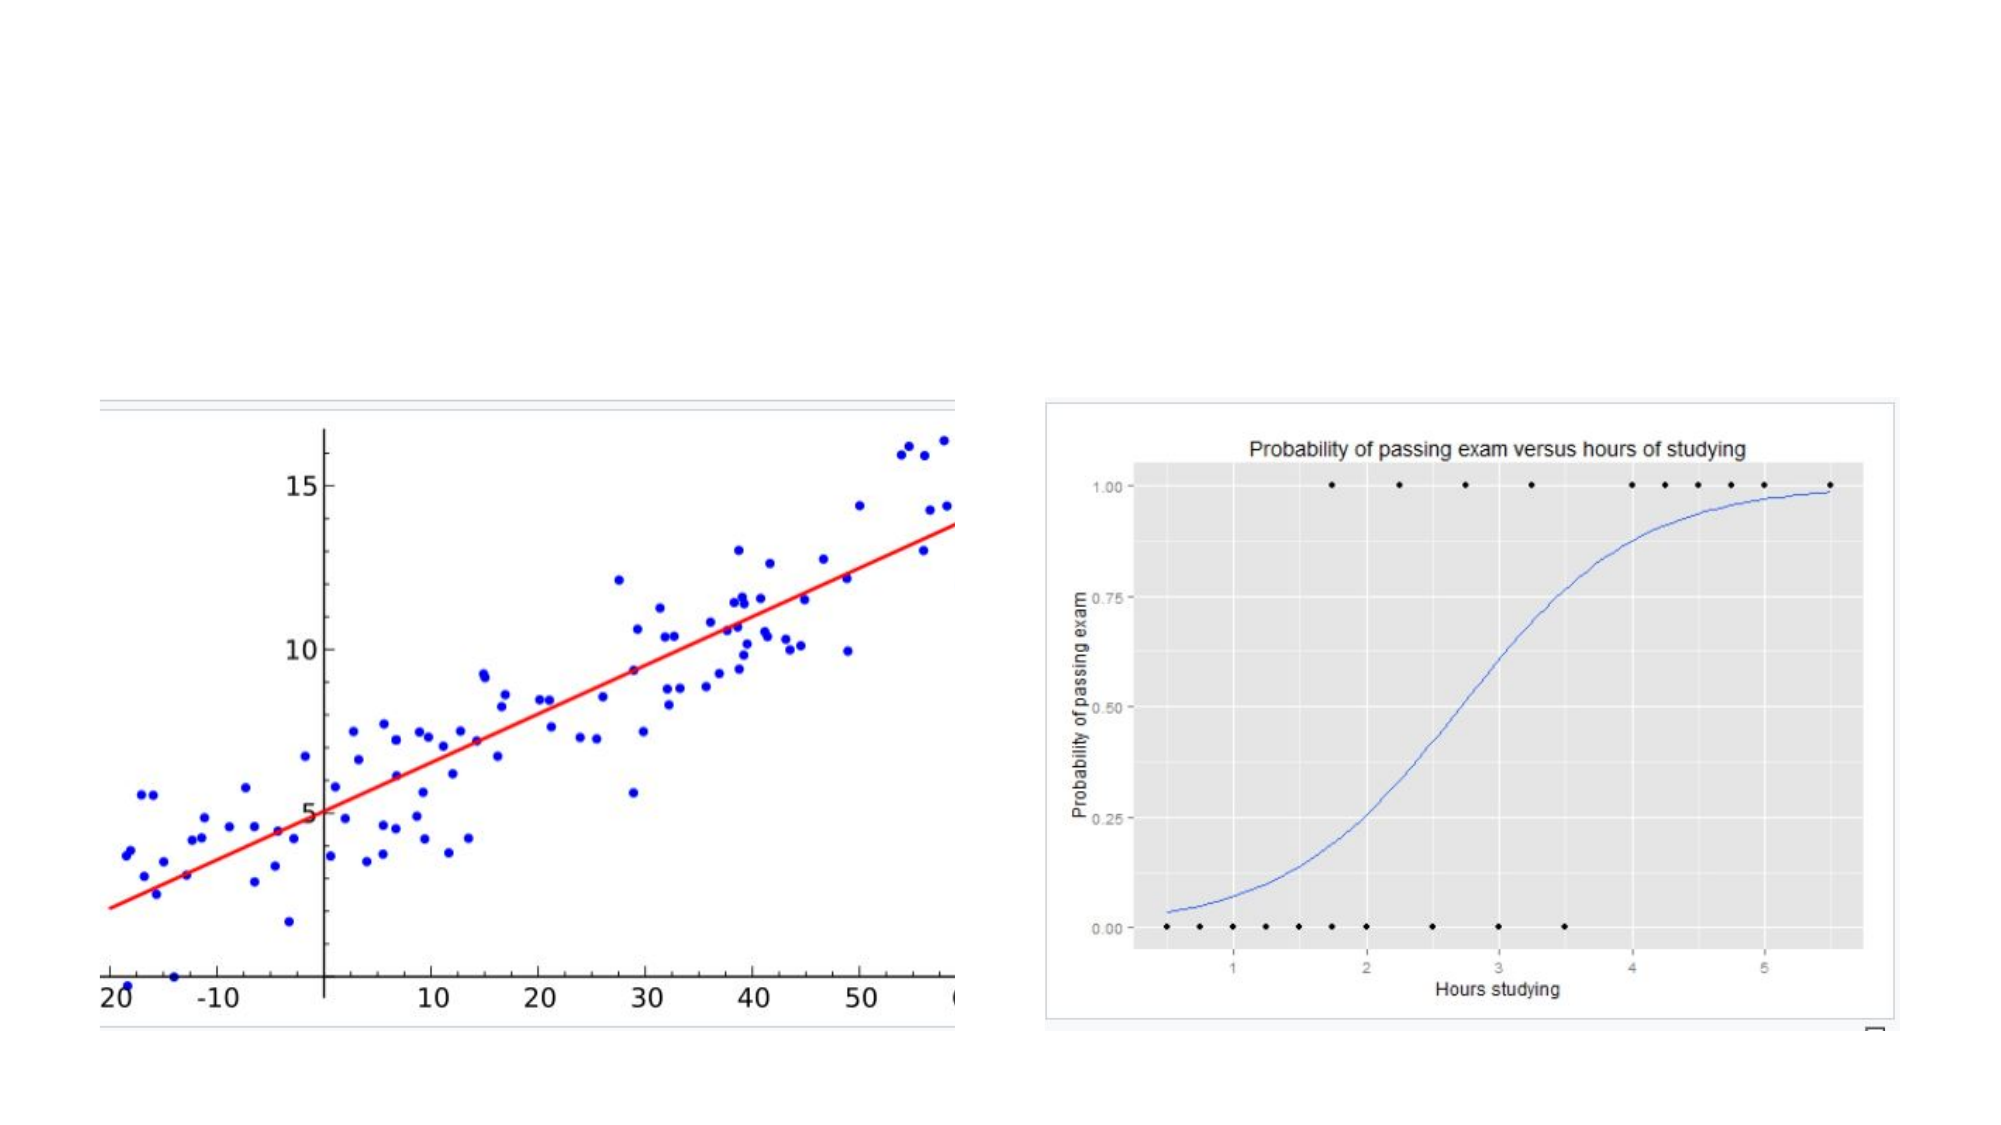

# Linear regression to Logistic regression
Best fit line and segmoid